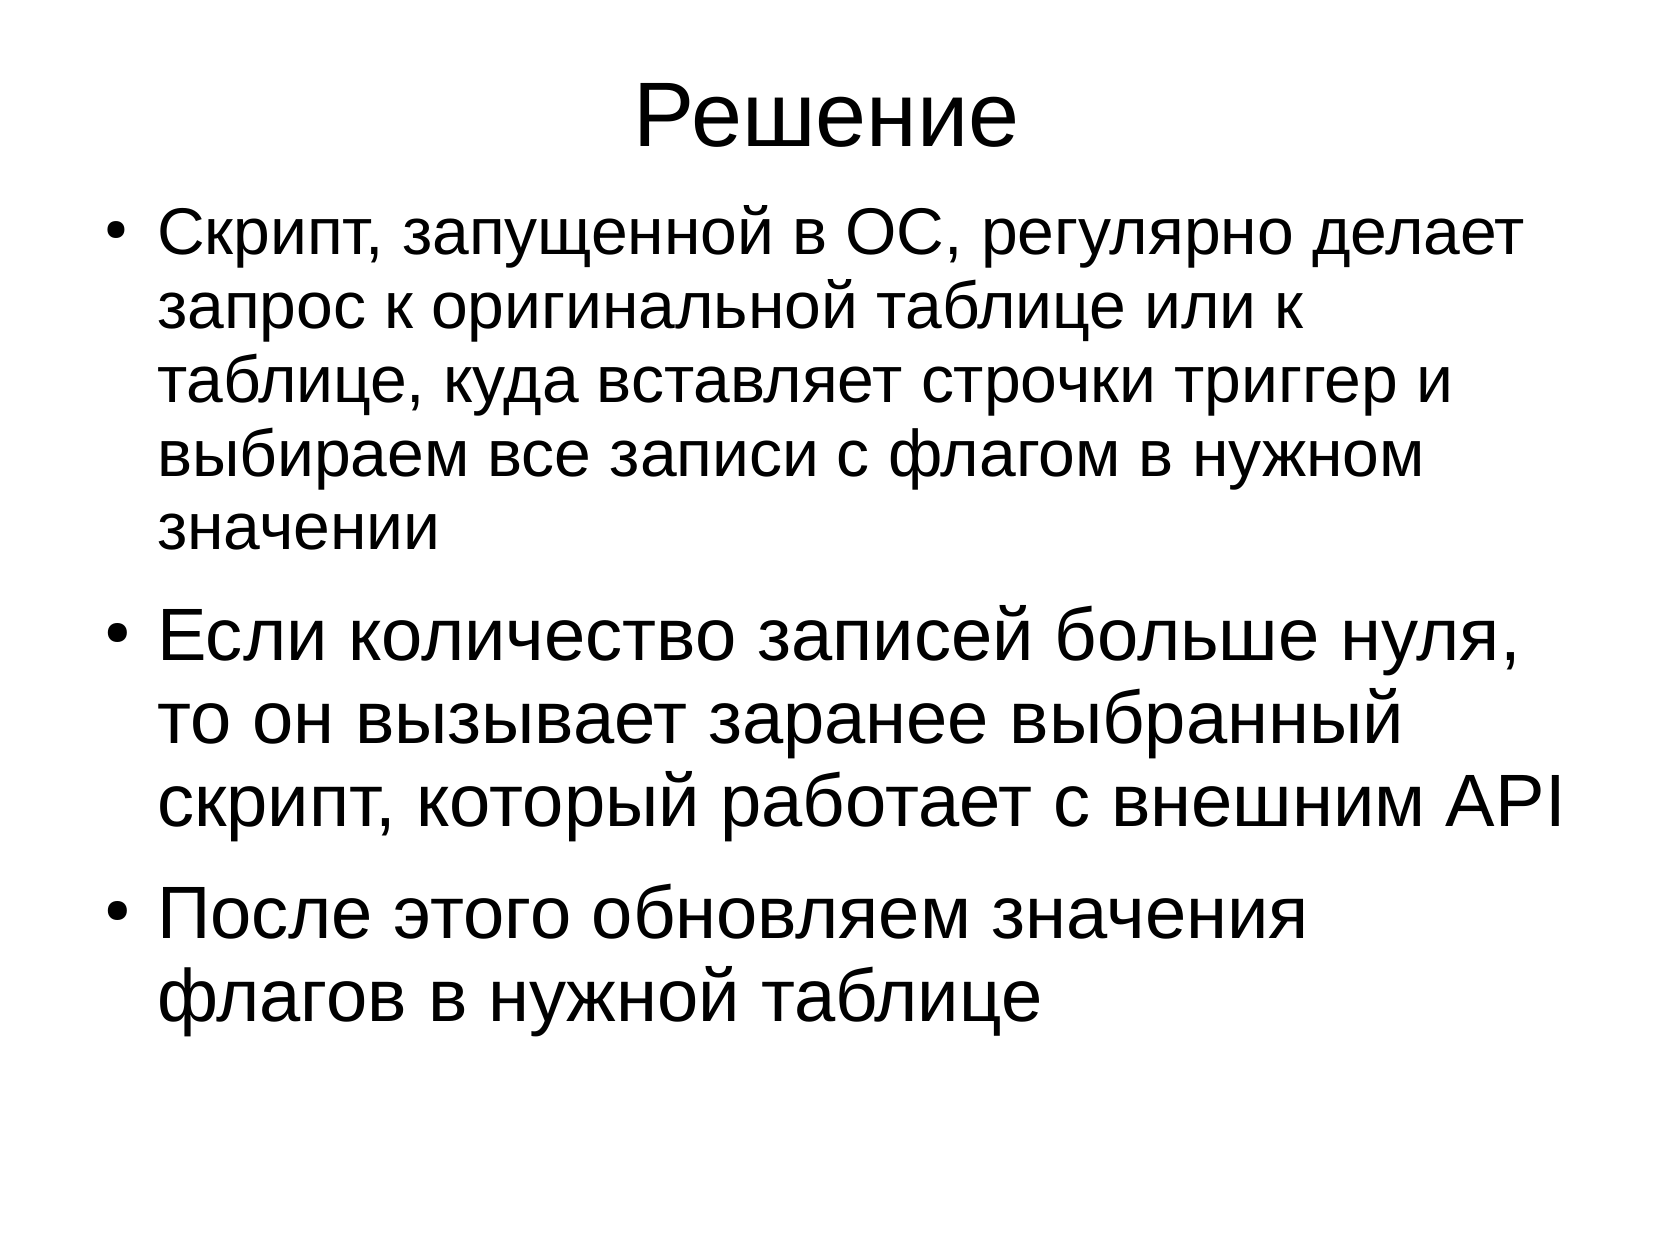

# Решение
Скрипт, запущенной в ОС, регулярно делает запрос к оригинальной таблице или к таблице, куда вставляет строчки триггер и выбираем все записи с флагом в нужном значении
Если количество записей больше нуля, то он вызывает заранее выбранный скрипт, который работает с внешним API
После этого обновляем значения флагов в нужной таблице